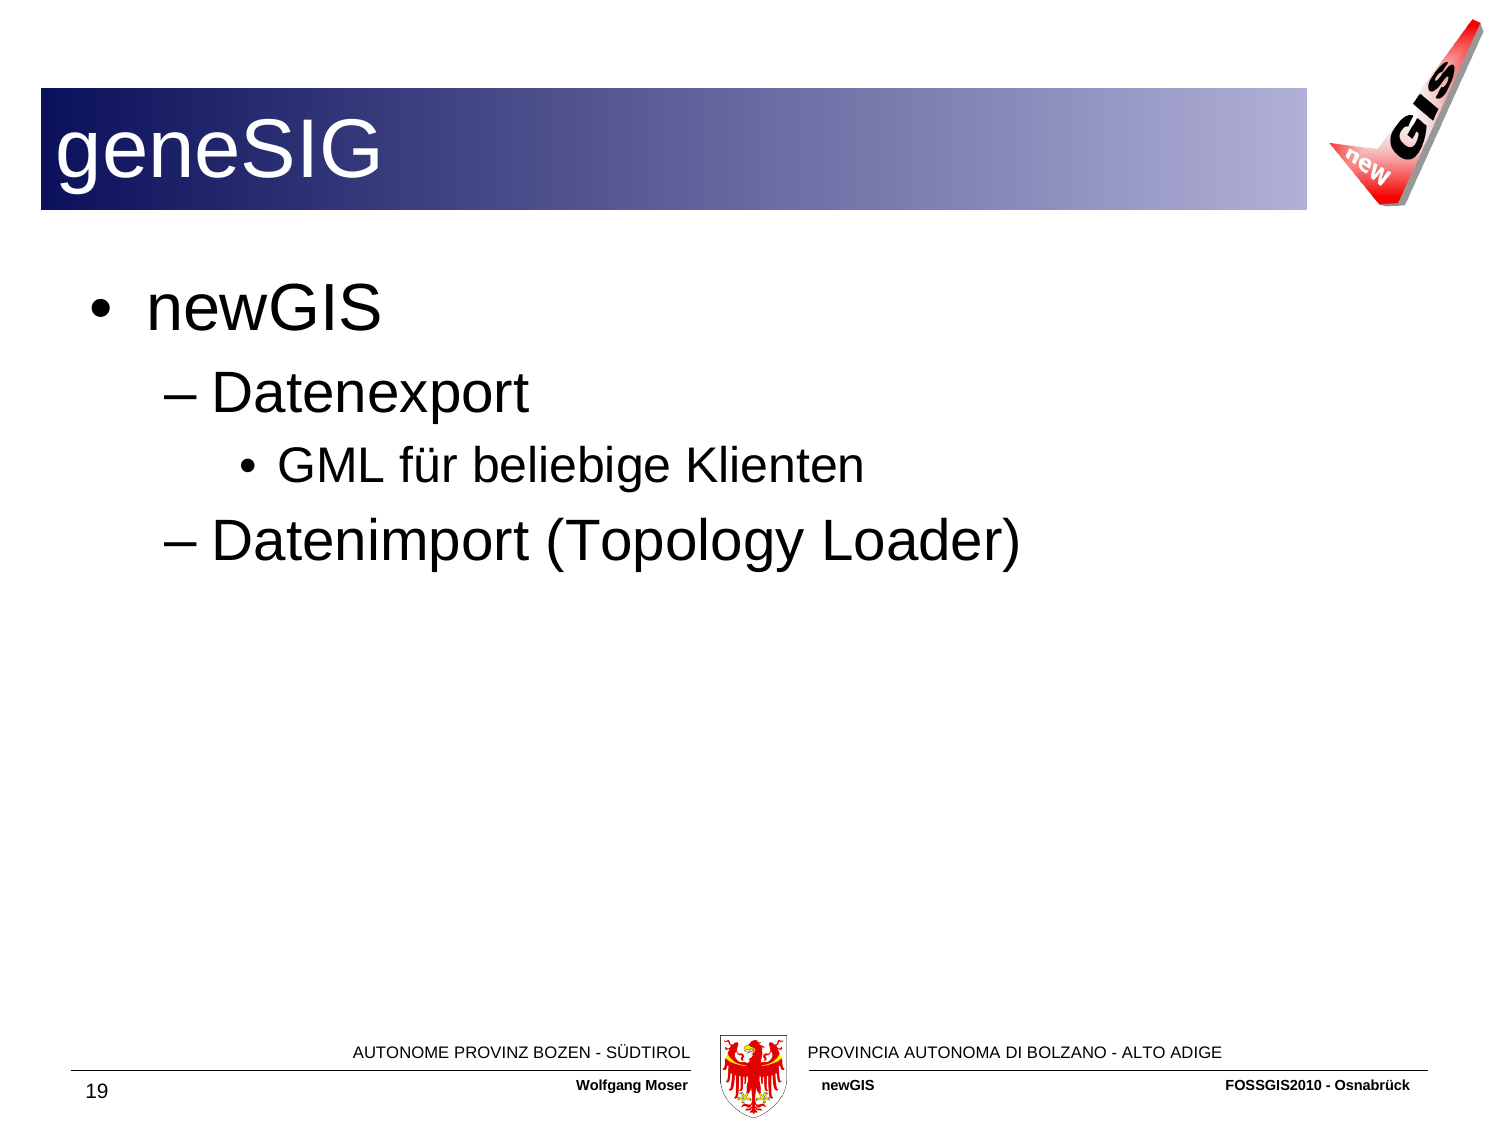

geneSIG
# newGIS
Datenexport
GML für beliebige Klienten
Datenimport (Topology Loader)